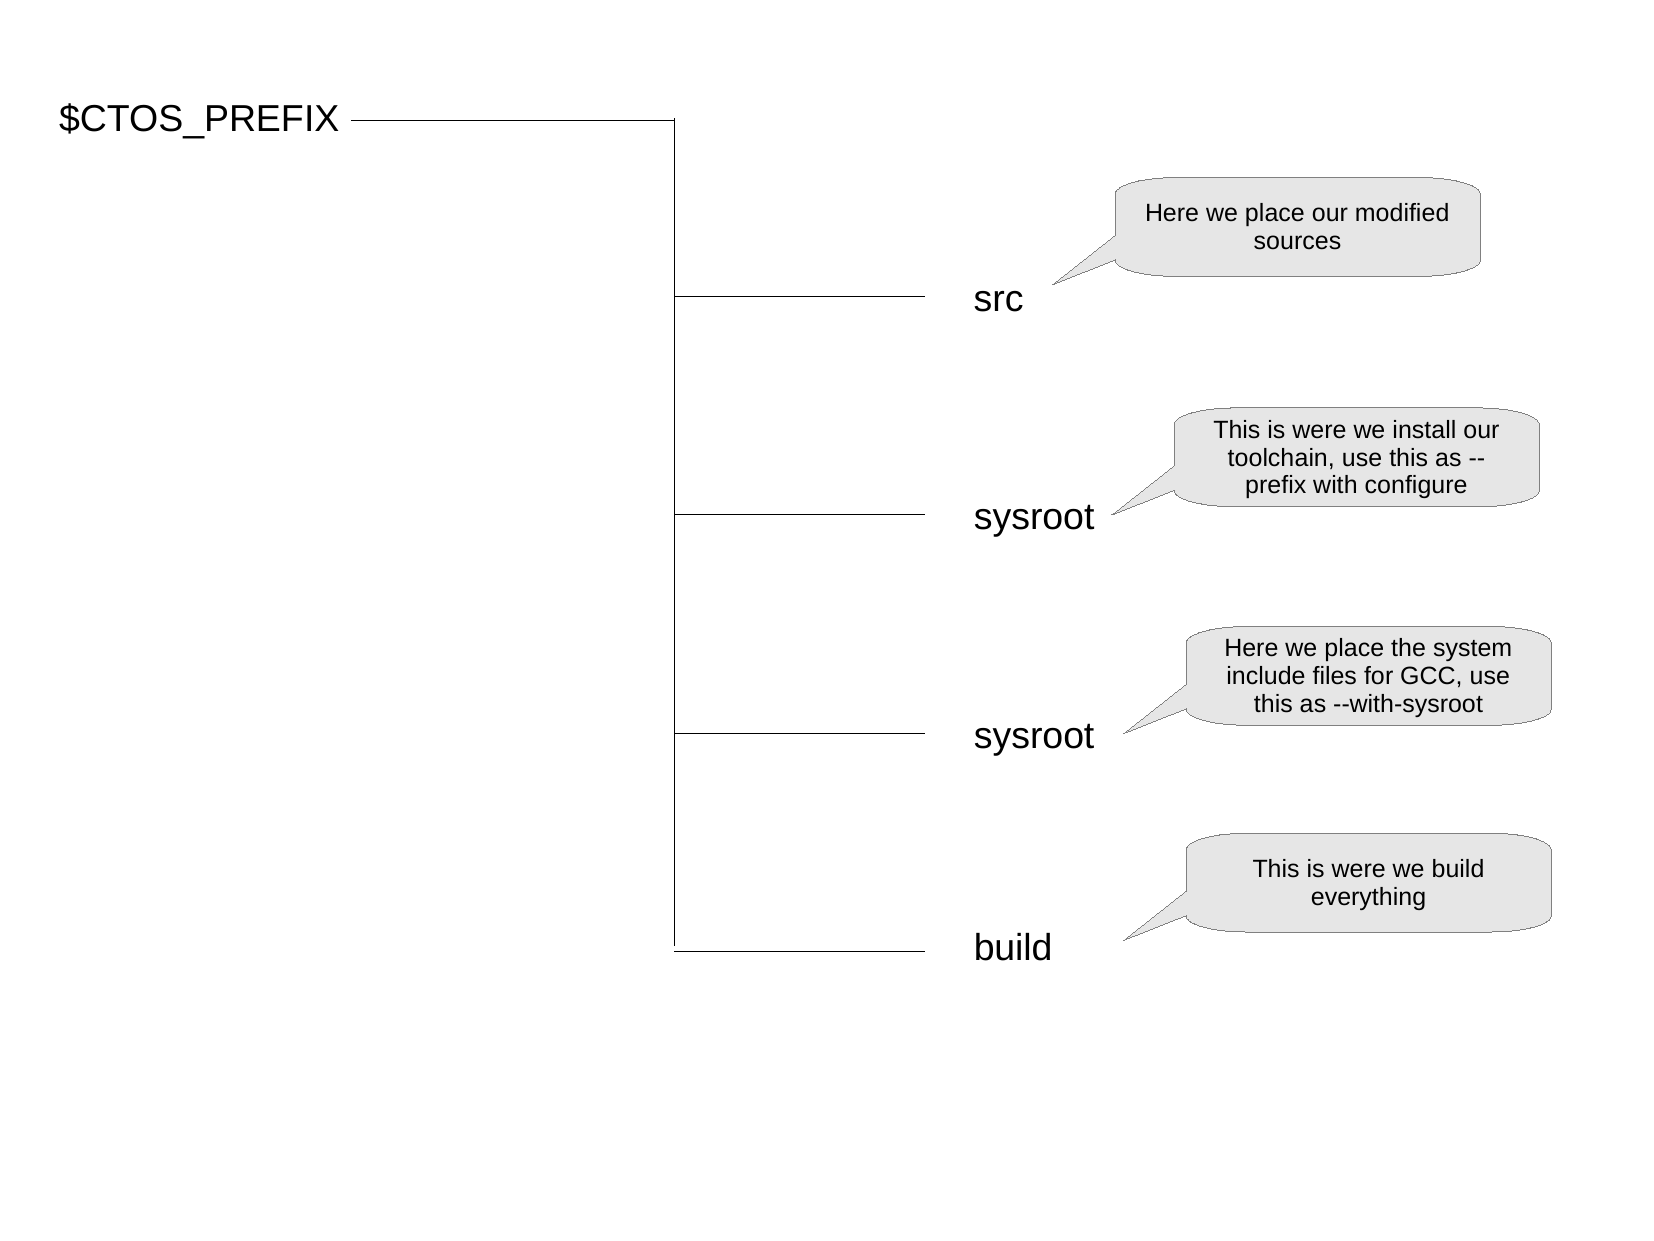

$CTOS_PREFIX
Here we place our modified sources
src
This is were we install our toolchain, use this as --prefix with configure
sysroot
Here we place the system include files for GCC, use this as --with-sysroot
sysroot
This is were we build everything
build